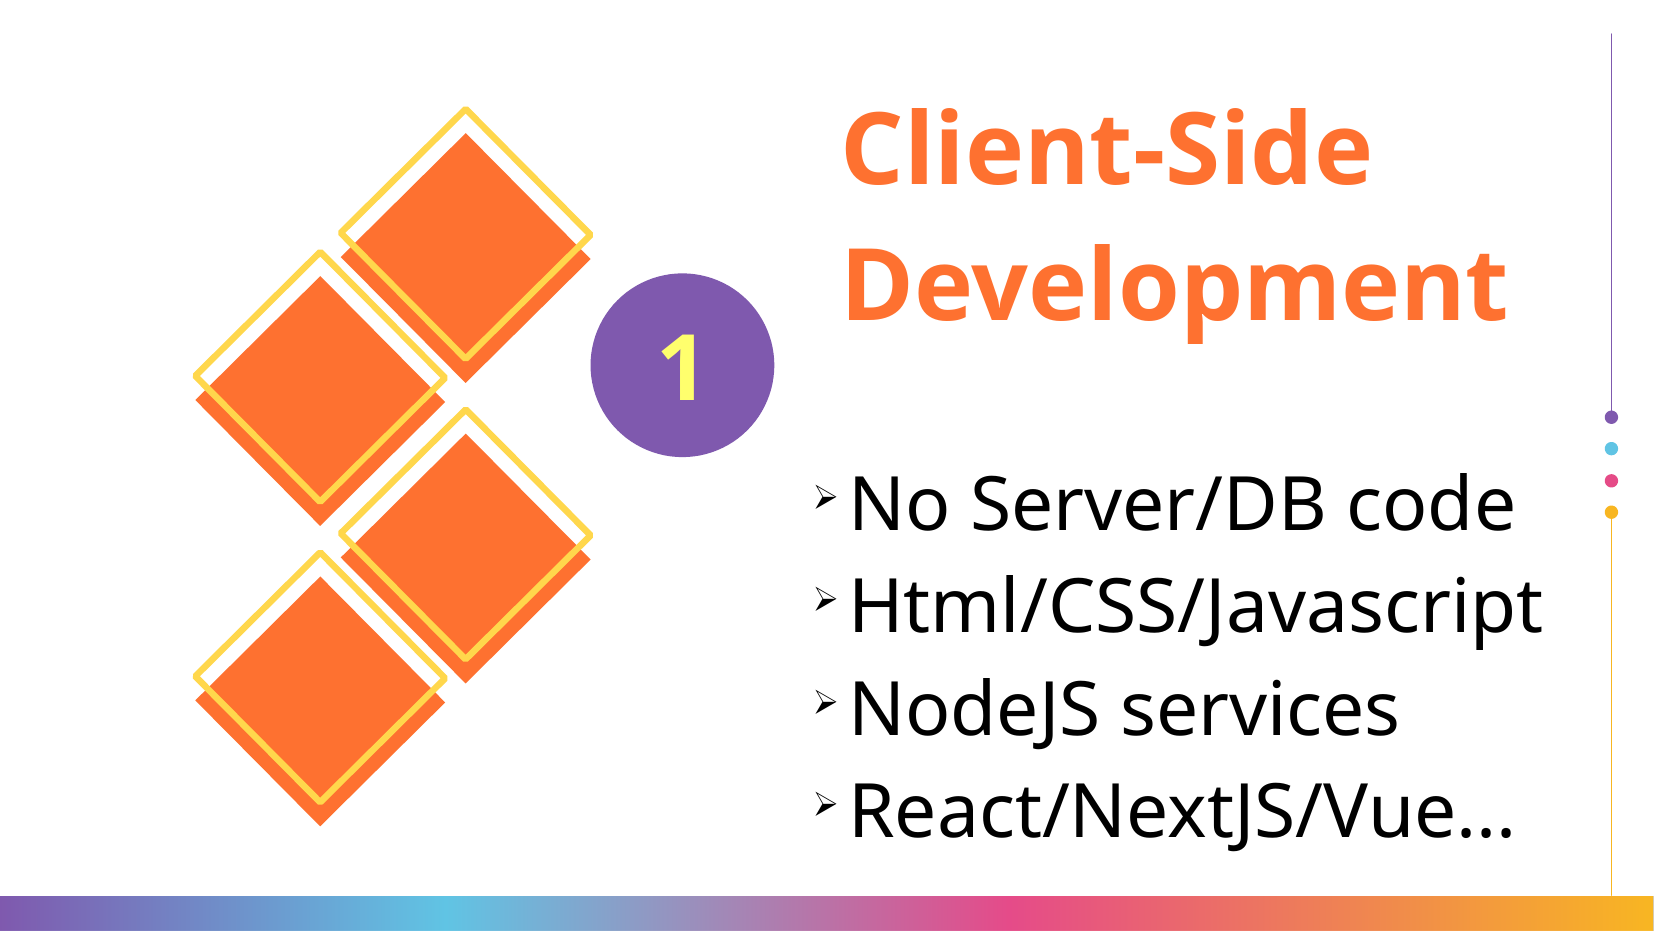

# Client-Side Development
1
No Server/DB code
Html/CSS/Javascript
NodeJS services
React/NextJS/Vue...